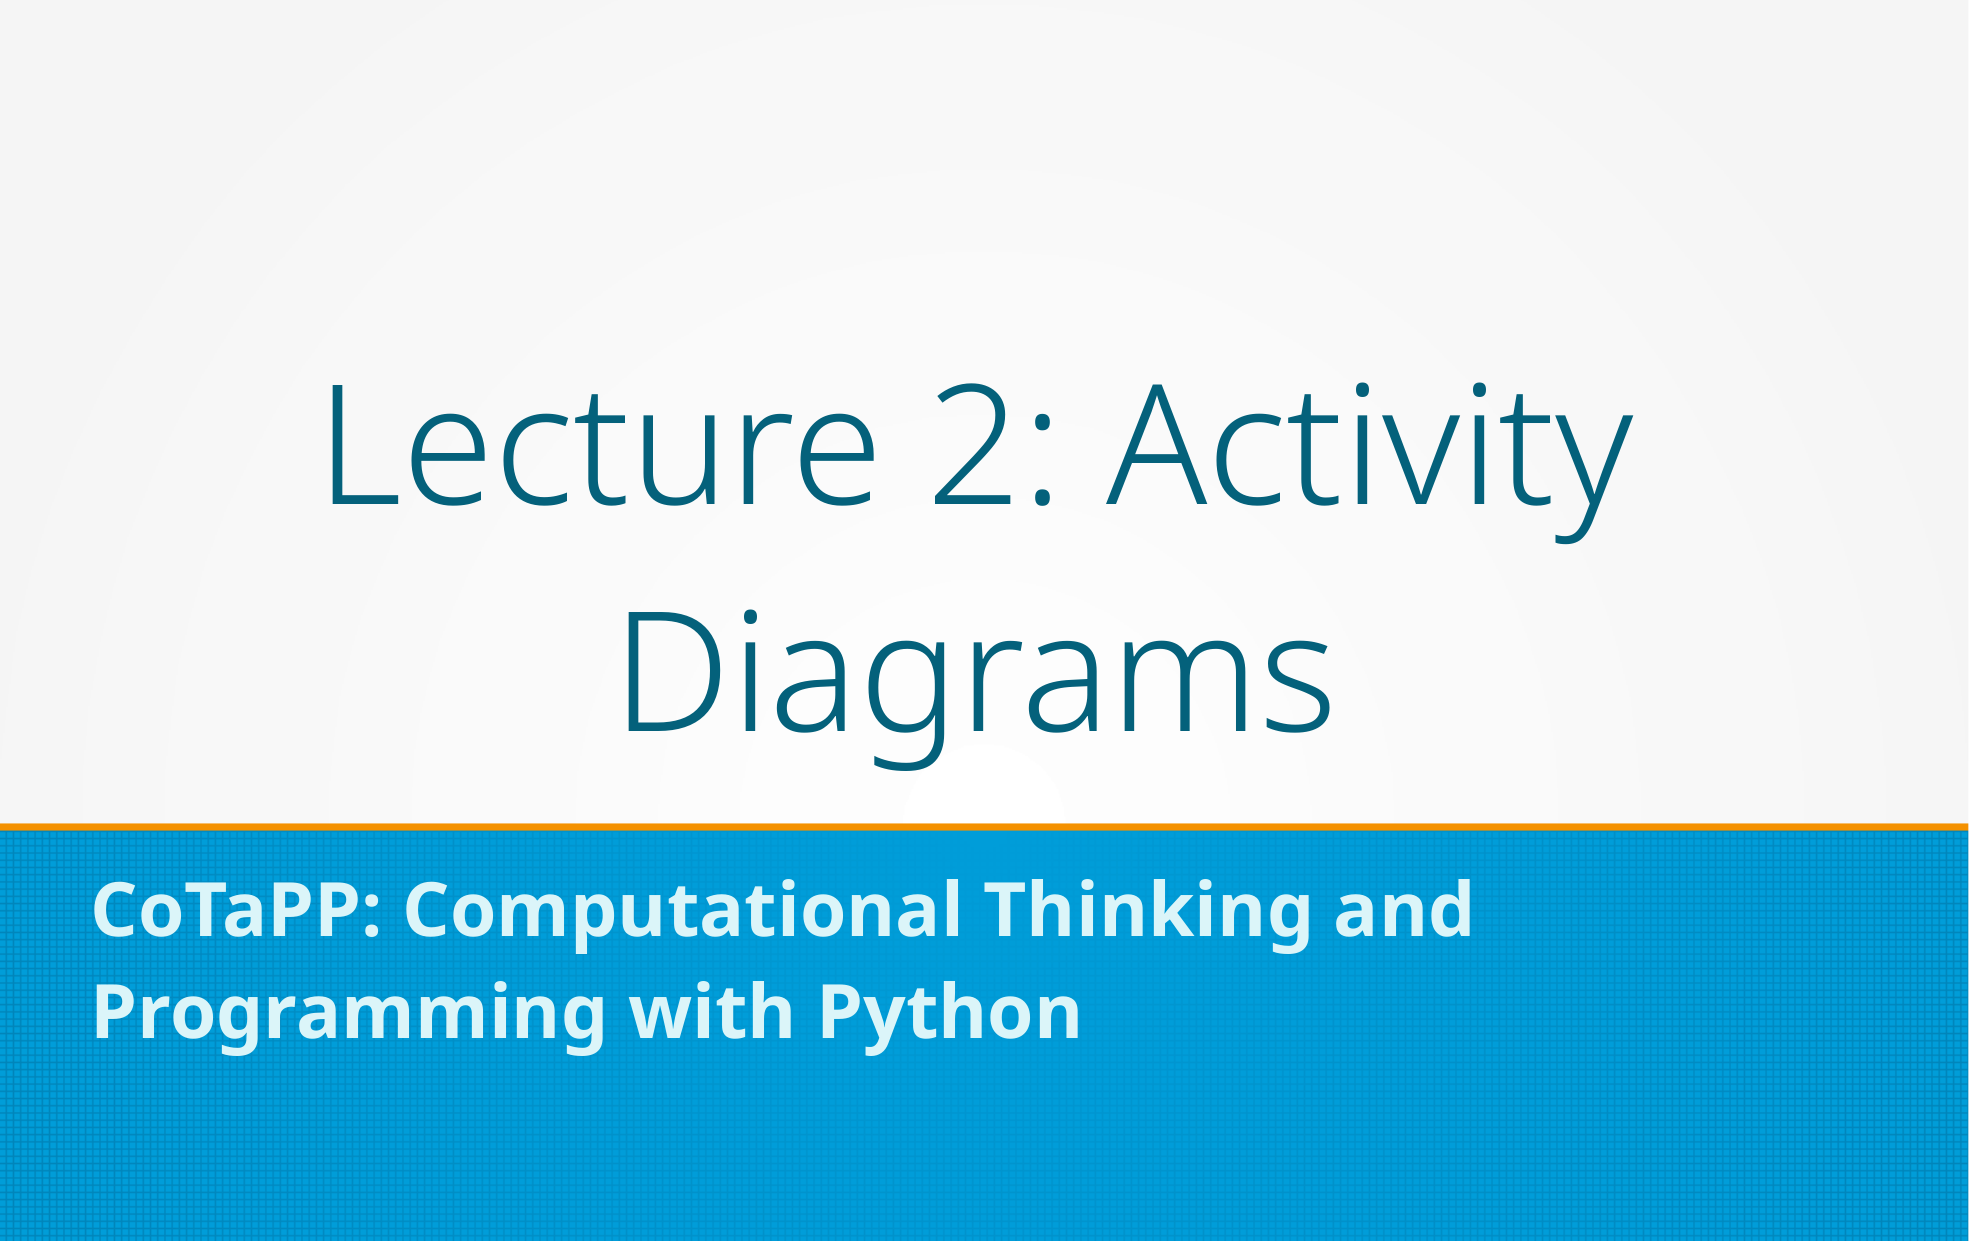

# Lecture 2: Activity Diagrams
CoTaPP: Computational Thinking and Programming with Python